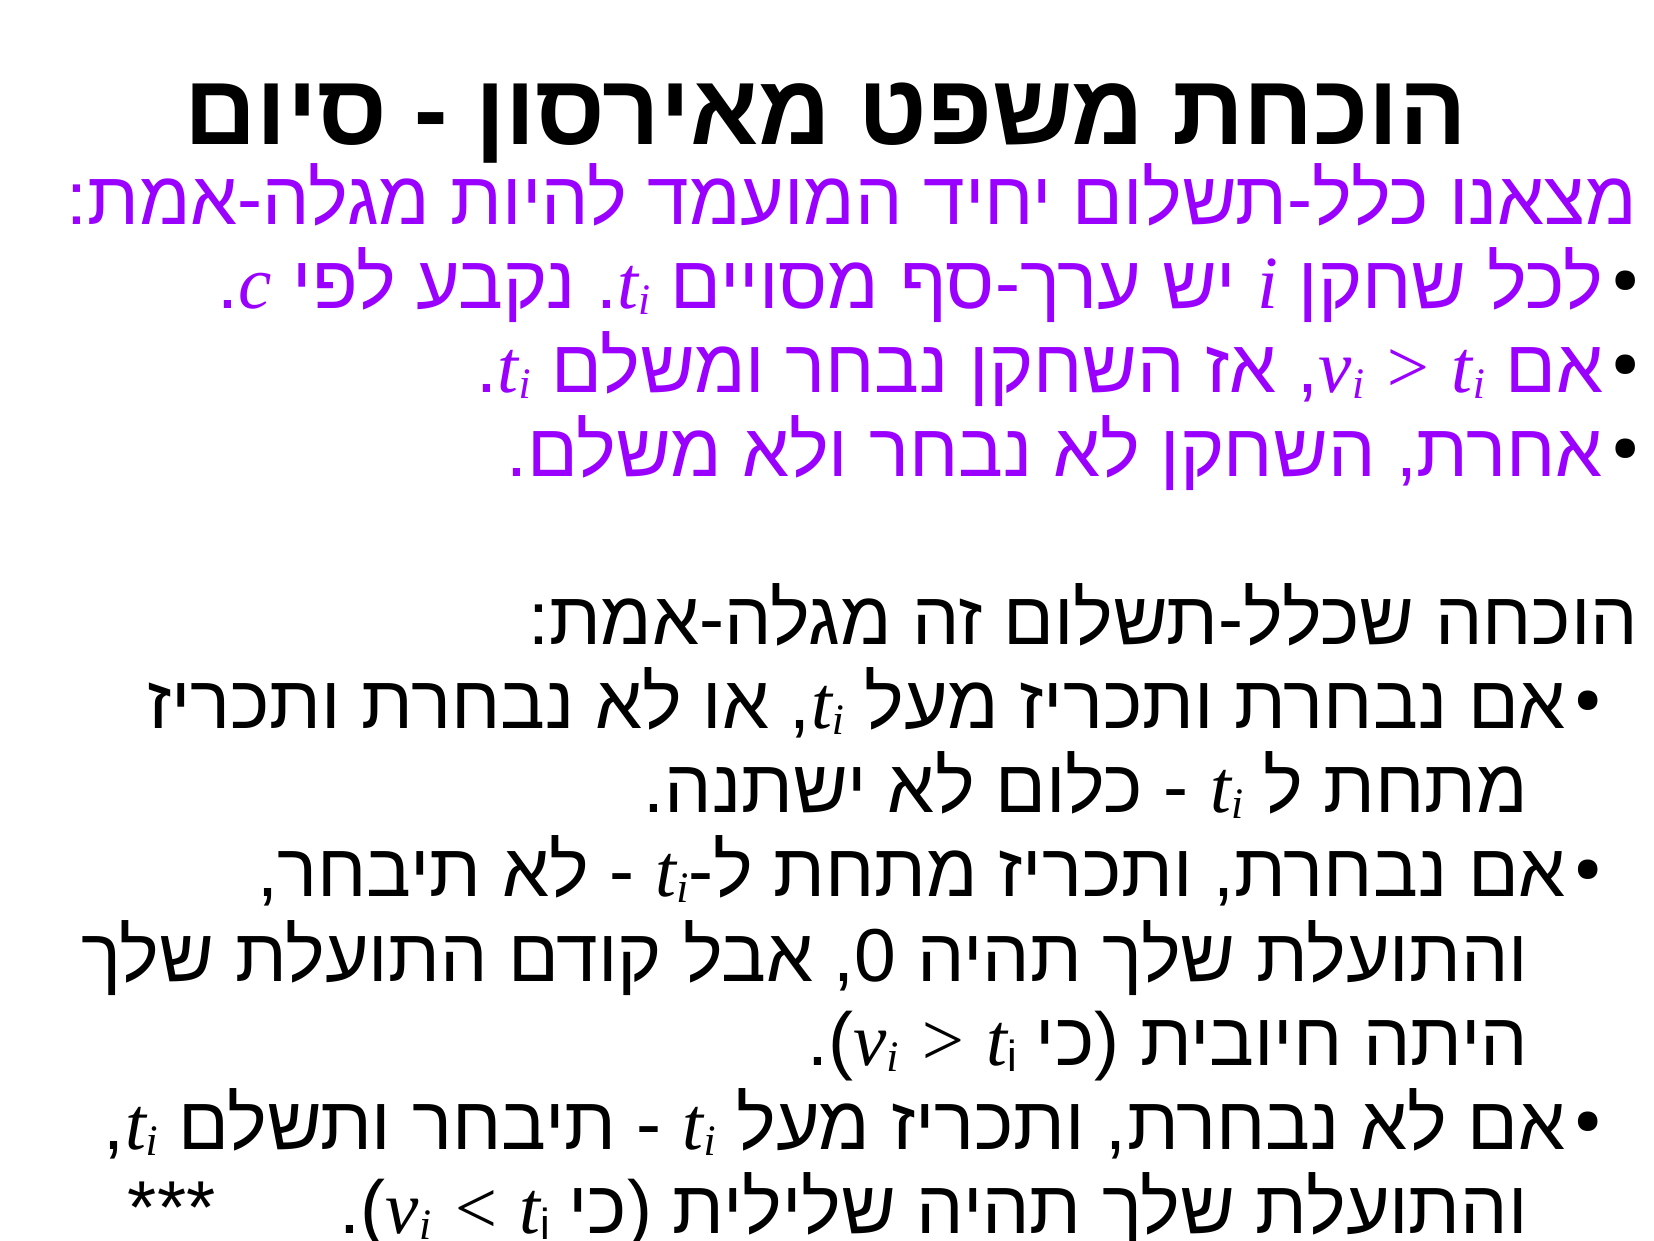

# הוכחת משפט מאירסון - סיום
מצאנו כלל-תשלום יחיד המועמד להיות מגלה-אמת:
לכל שחקן i יש ערך-סף מסויים ti. נקבע לפי c.
אם vi > ti, אז השחקן נבחר ומשלם ti.
אחרת, השחקן לא נבחר ולא משלם.
הוכחה שכלל-תשלום זה מגלה-אמת:
אם נבחרת ותכריז מעל ti, או לא נבחרת ותכריז מתחת ל ti - כלום לא ישתנה.
אם נבחרת, ותכריז מתחת ל-ti - לא תיבחר, והתועלת שלך תהיה 0, אבל קודם התועלת שלך היתה חיובית (כי vi > ti).
אם לא נבחרת, ותכריז מעל ti - תיבחר ותשלם ti, והתועלת שלך תהיה שלילית (כי vi < ti). ***